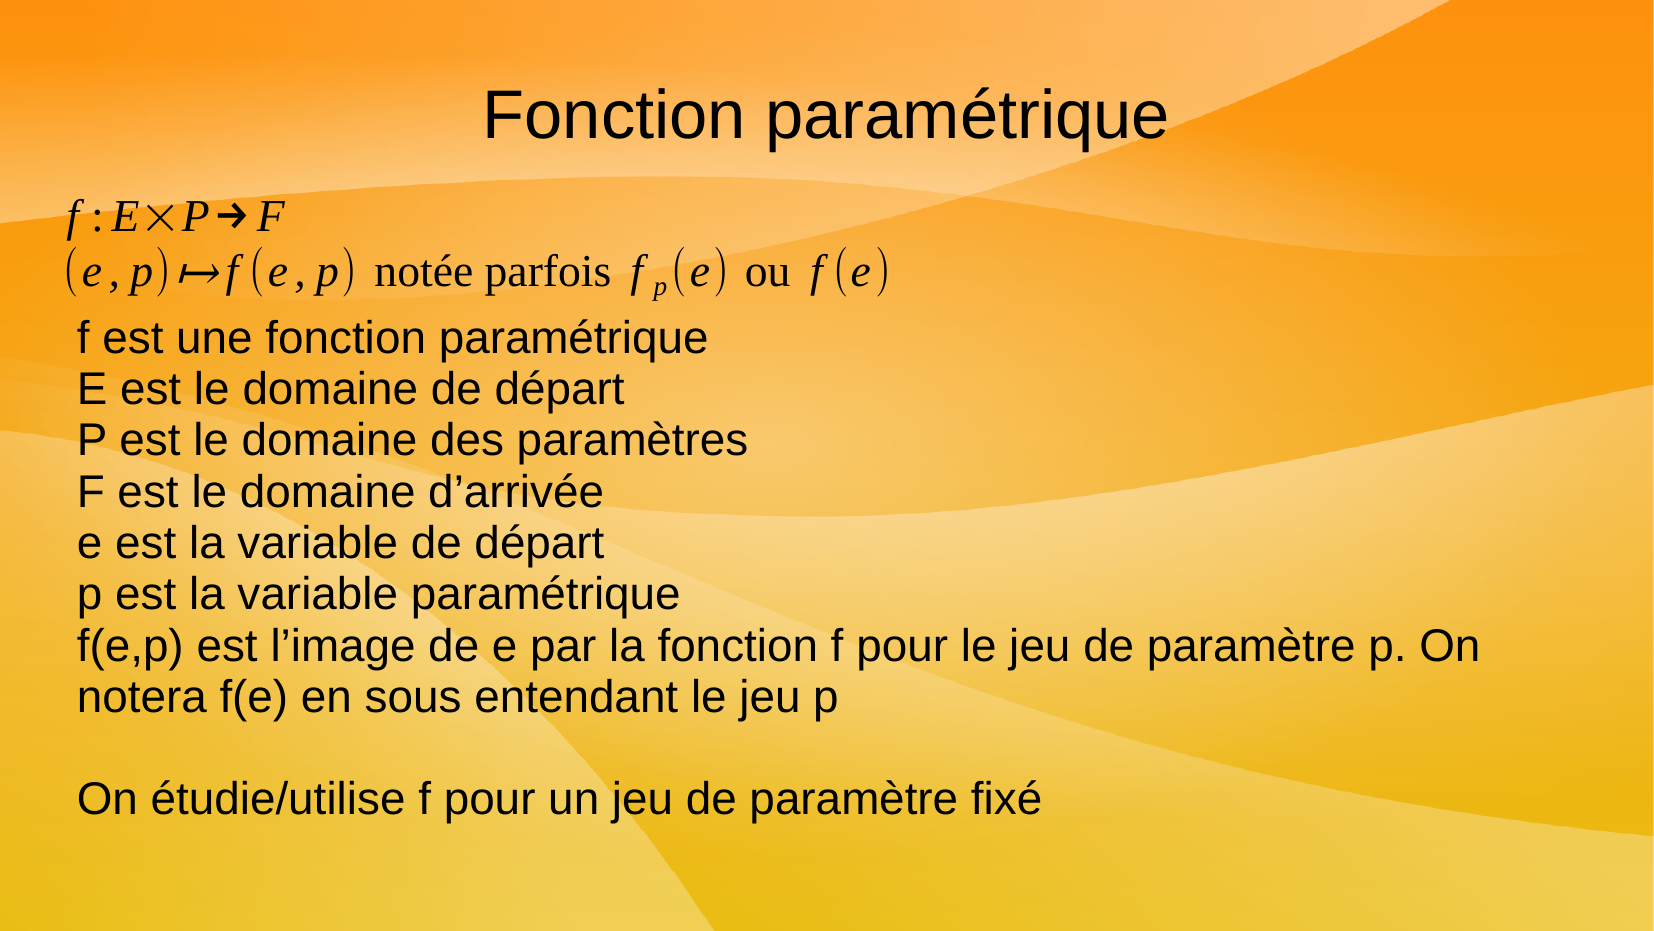

# Fonction paramétrique
f est une fonction paramétrique
E est le domaine de départ
P est le domaine des paramètres
F est le domaine d’arrivée
e est la variable de départ
p est la variable paramétrique
f(e,p) est l’image de e par la fonction f pour le jeu de paramètre p. On notera f(e) en sous entendant le jeu p
On étudie/utilise f pour un jeu de paramètre fixé